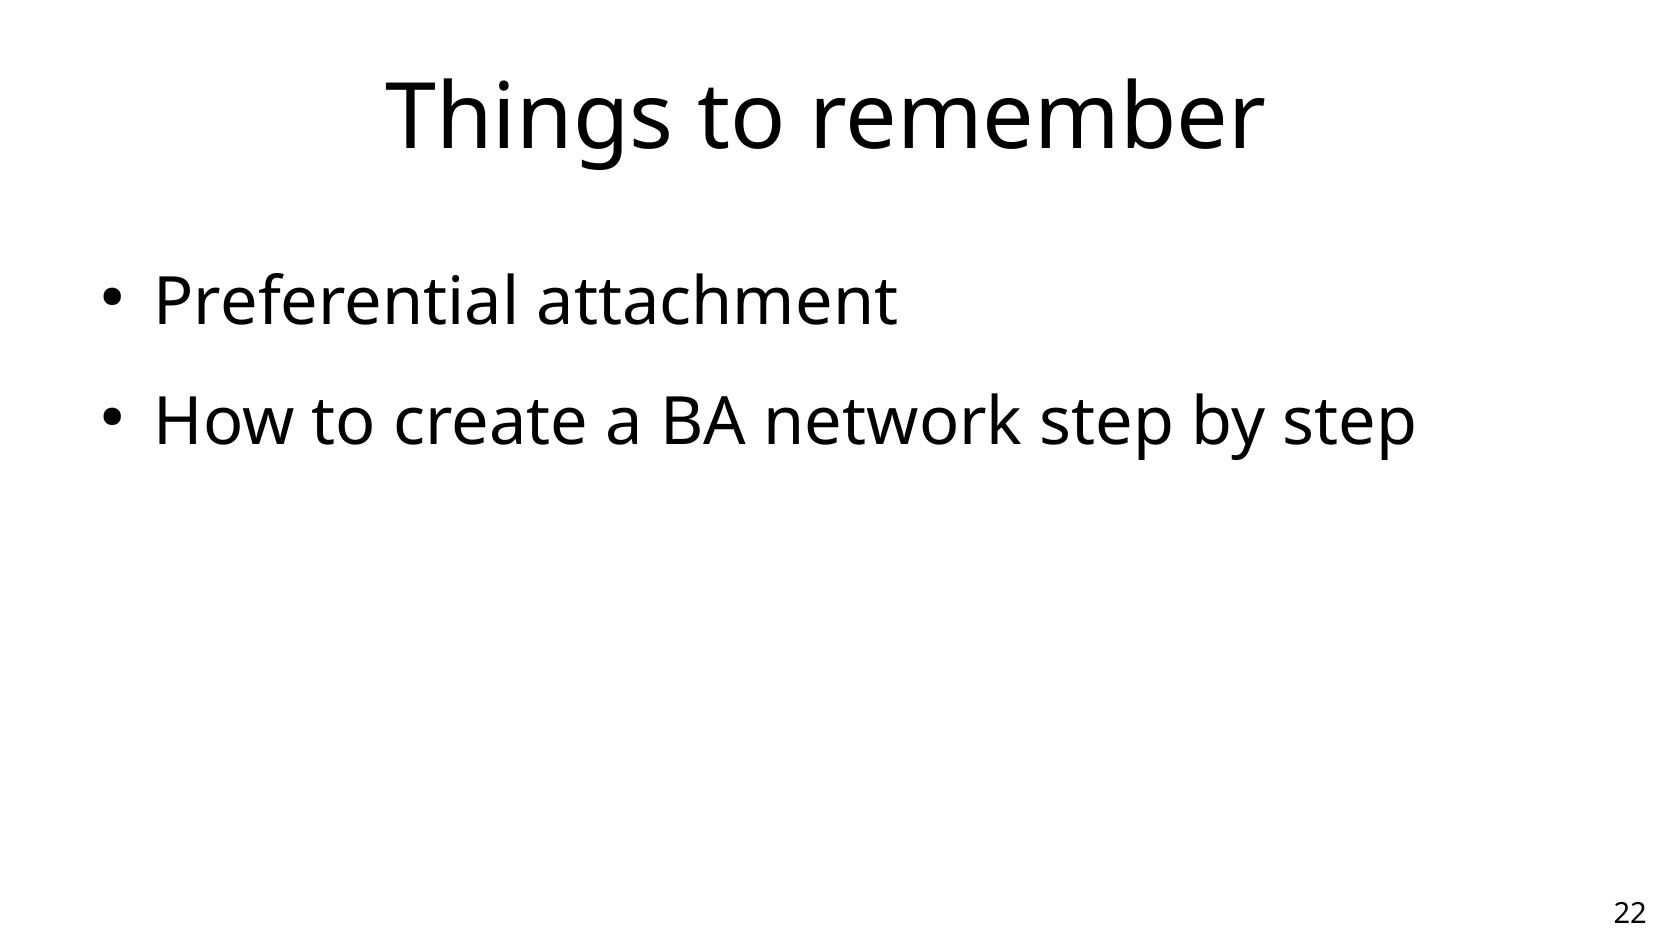

# Things to remember
Preferential attachment
How to create a BA network step by step
22